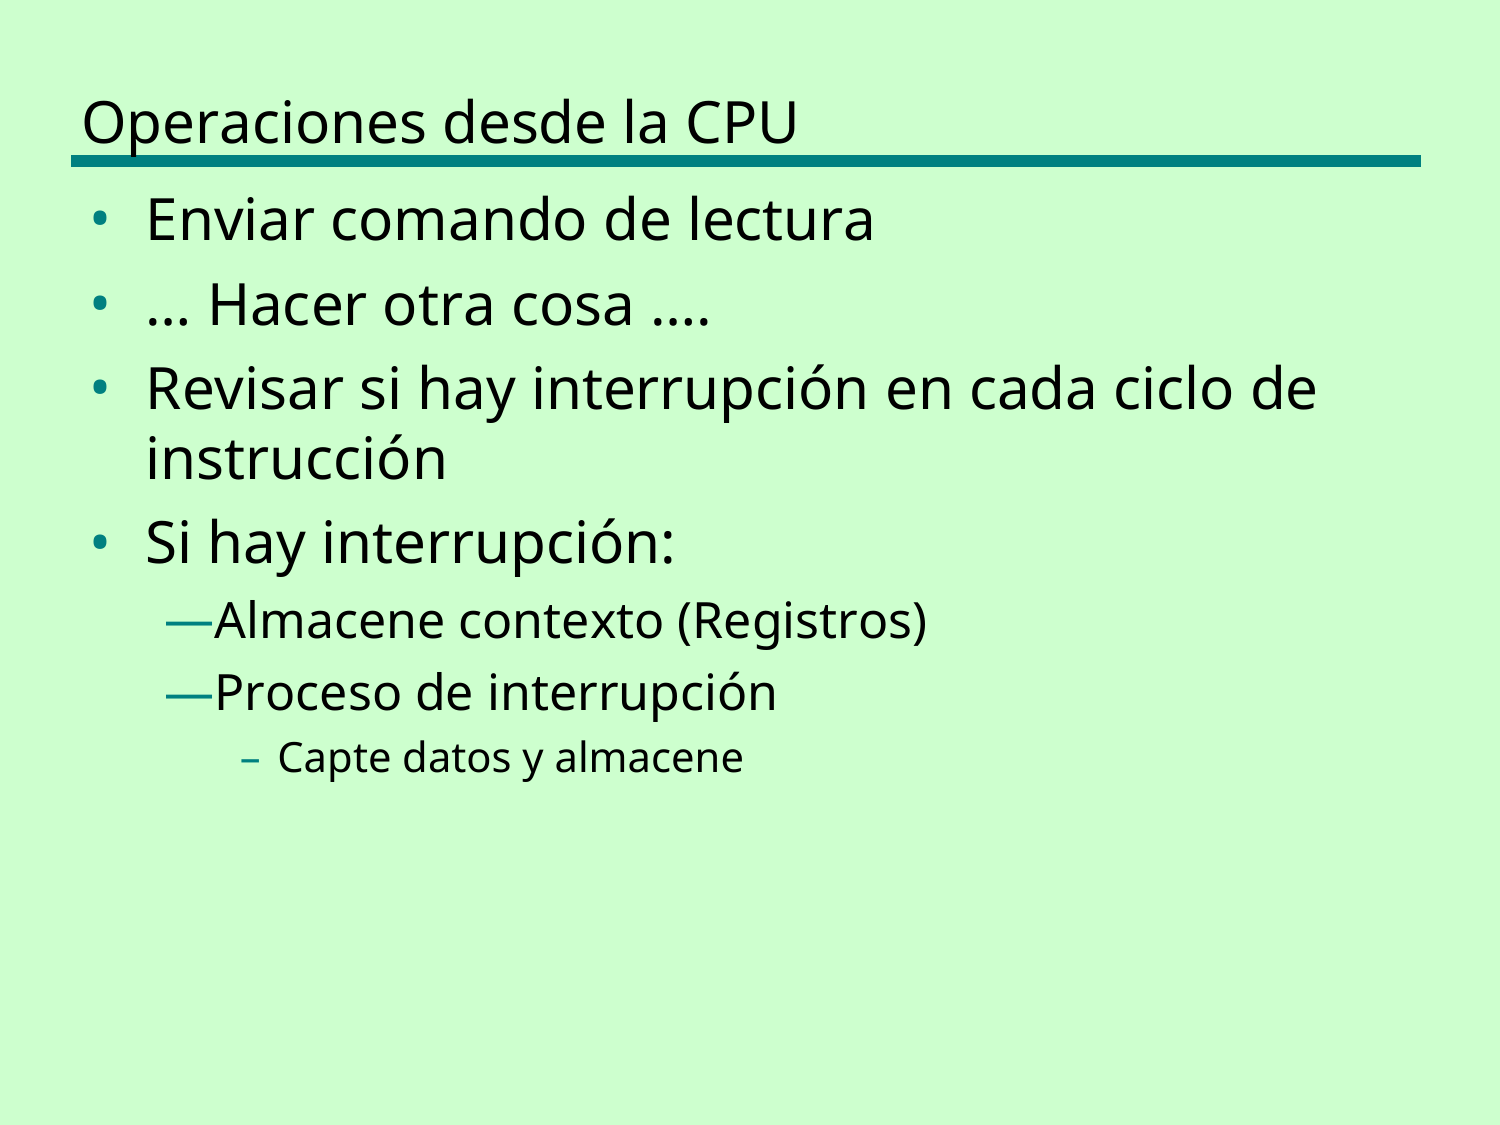

# Operaciones desde la CPU
Enviar comando de lectura
… Hacer otra cosa ….
Revisar si hay interrupción en cada ciclo de instrucción
Si hay interrupción:
Almacene contexto (Registros)
Proceso de interrupción
Capte datos y almacene